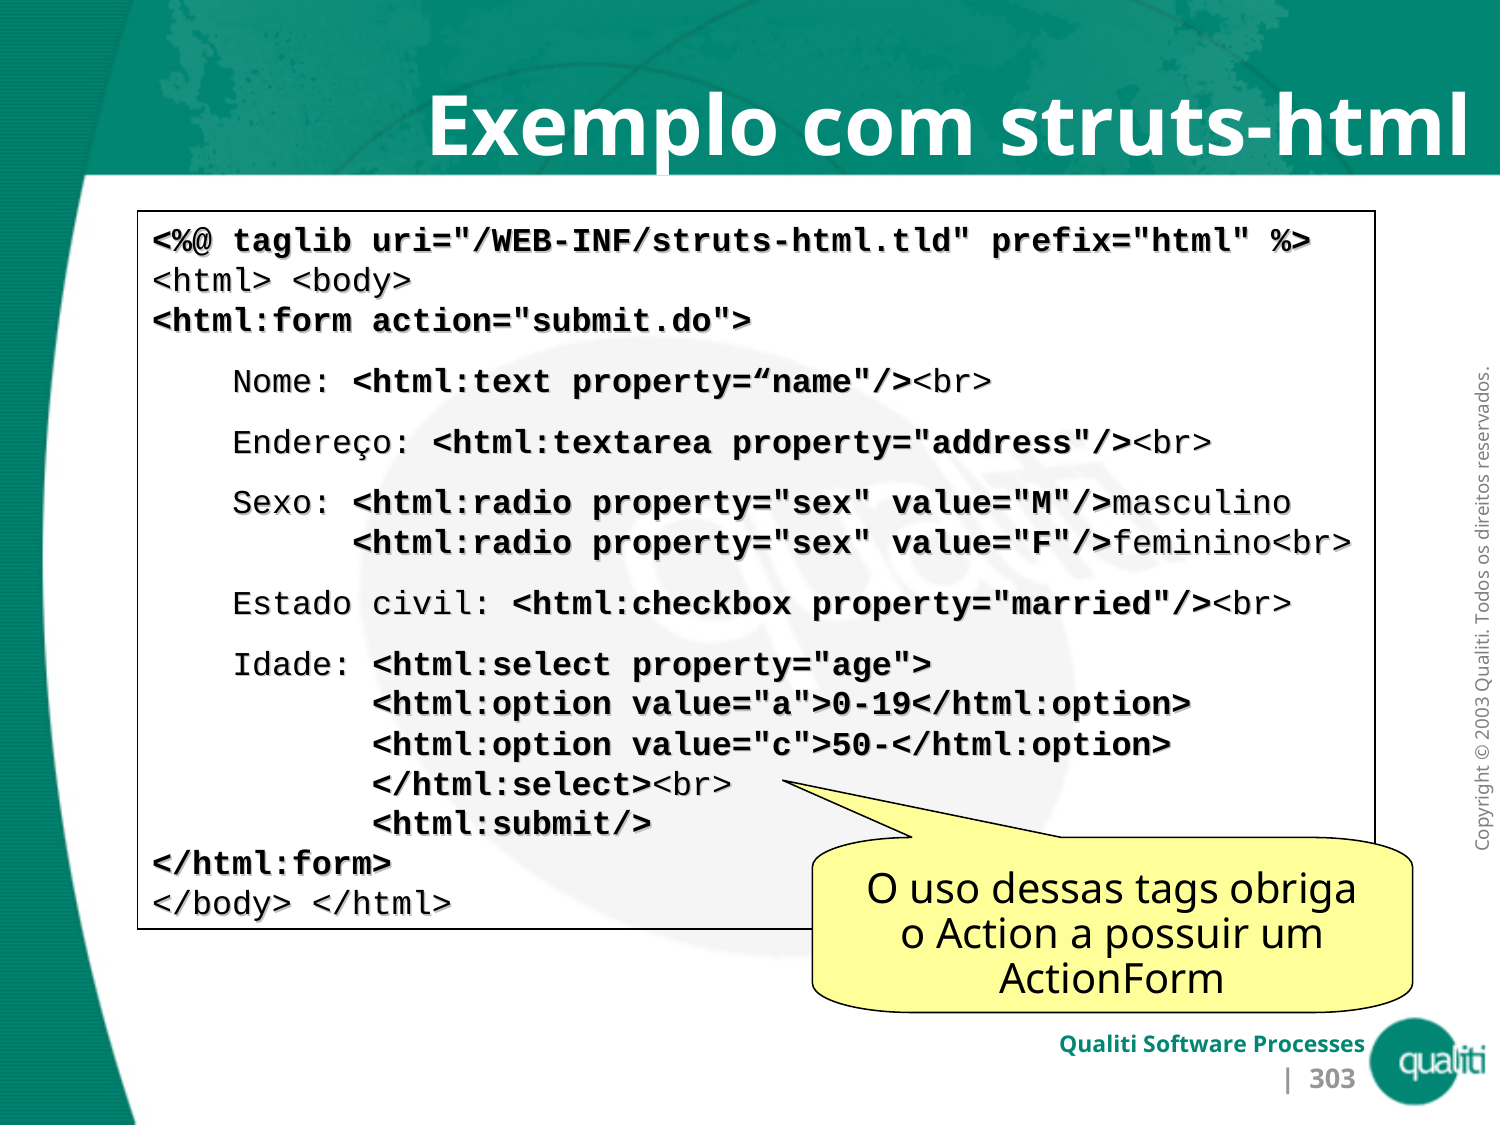

# Exemplo com struts-html
<%@ taglib uri="/WEB-INF/struts-html.tld" prefix="html" %>
<html> <body>
<html:form action="submit.do">
 Nome: <html:text property=“name"/><br>
 Endereço: <html:textarea property="address"/><br>
 Sexo: <html:radio property="sex" value="M"/>masculino
 <html:radio property="sex" value="F"/>feminino<br>
 Estado civil: <html:checkbox property="married"/><br>
 Idade: <html:select property="age">
 <html:option value="a">0-19</html:option>
 <html:option value="c">50-</html:option>
 </html:select><br>
 <html:submit/> </html:form>
</body> </html>
O uso dessas tags obriga o Action a possuir um ActionForm